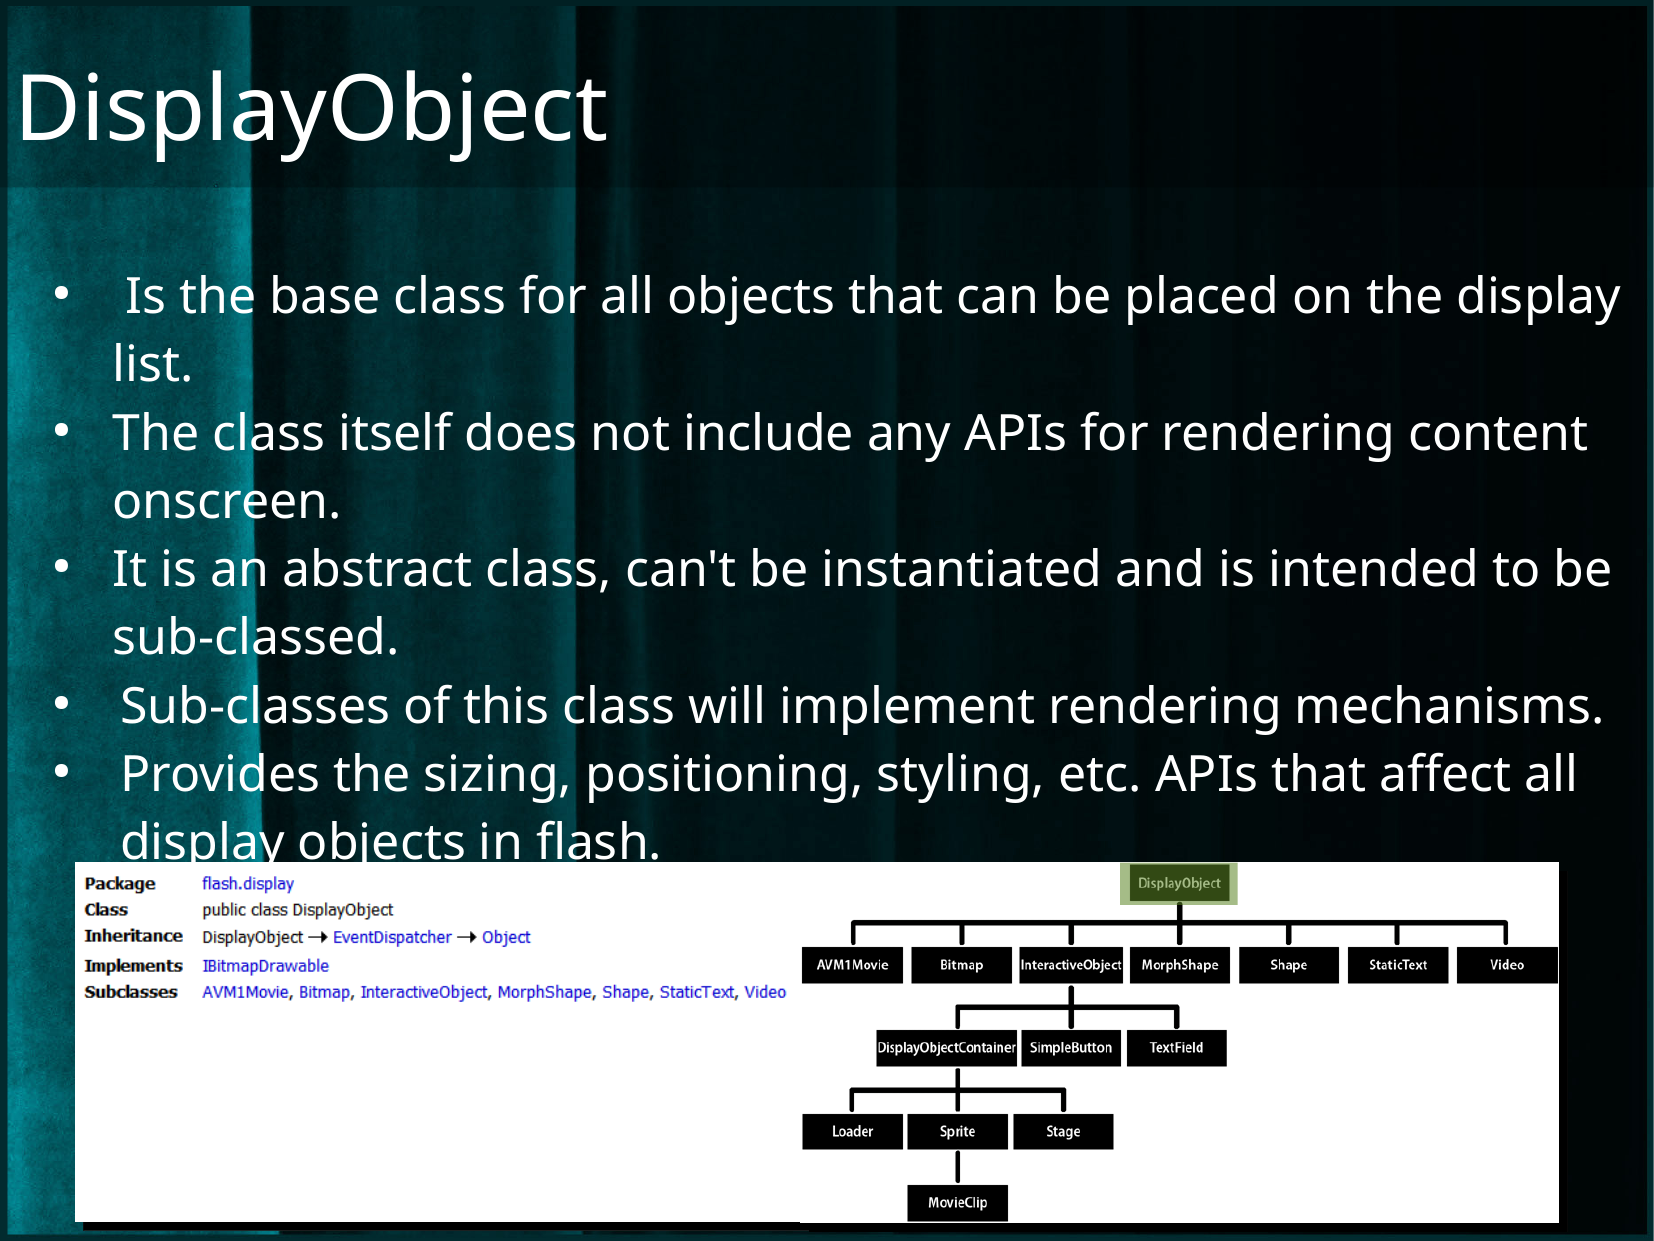

DisplayObject
 Is the base class for all objects that can be placed on the display list.
The class itself does not include any APIs for rendering content onscreen.
It is an abstract class, can't be instantiated and is intended to be sub-classed.
Sub-classes of this class will implement rendering mechanisms.
Provides the sizing, positioning, styling, etc. APIs that affect all display objects in flash.